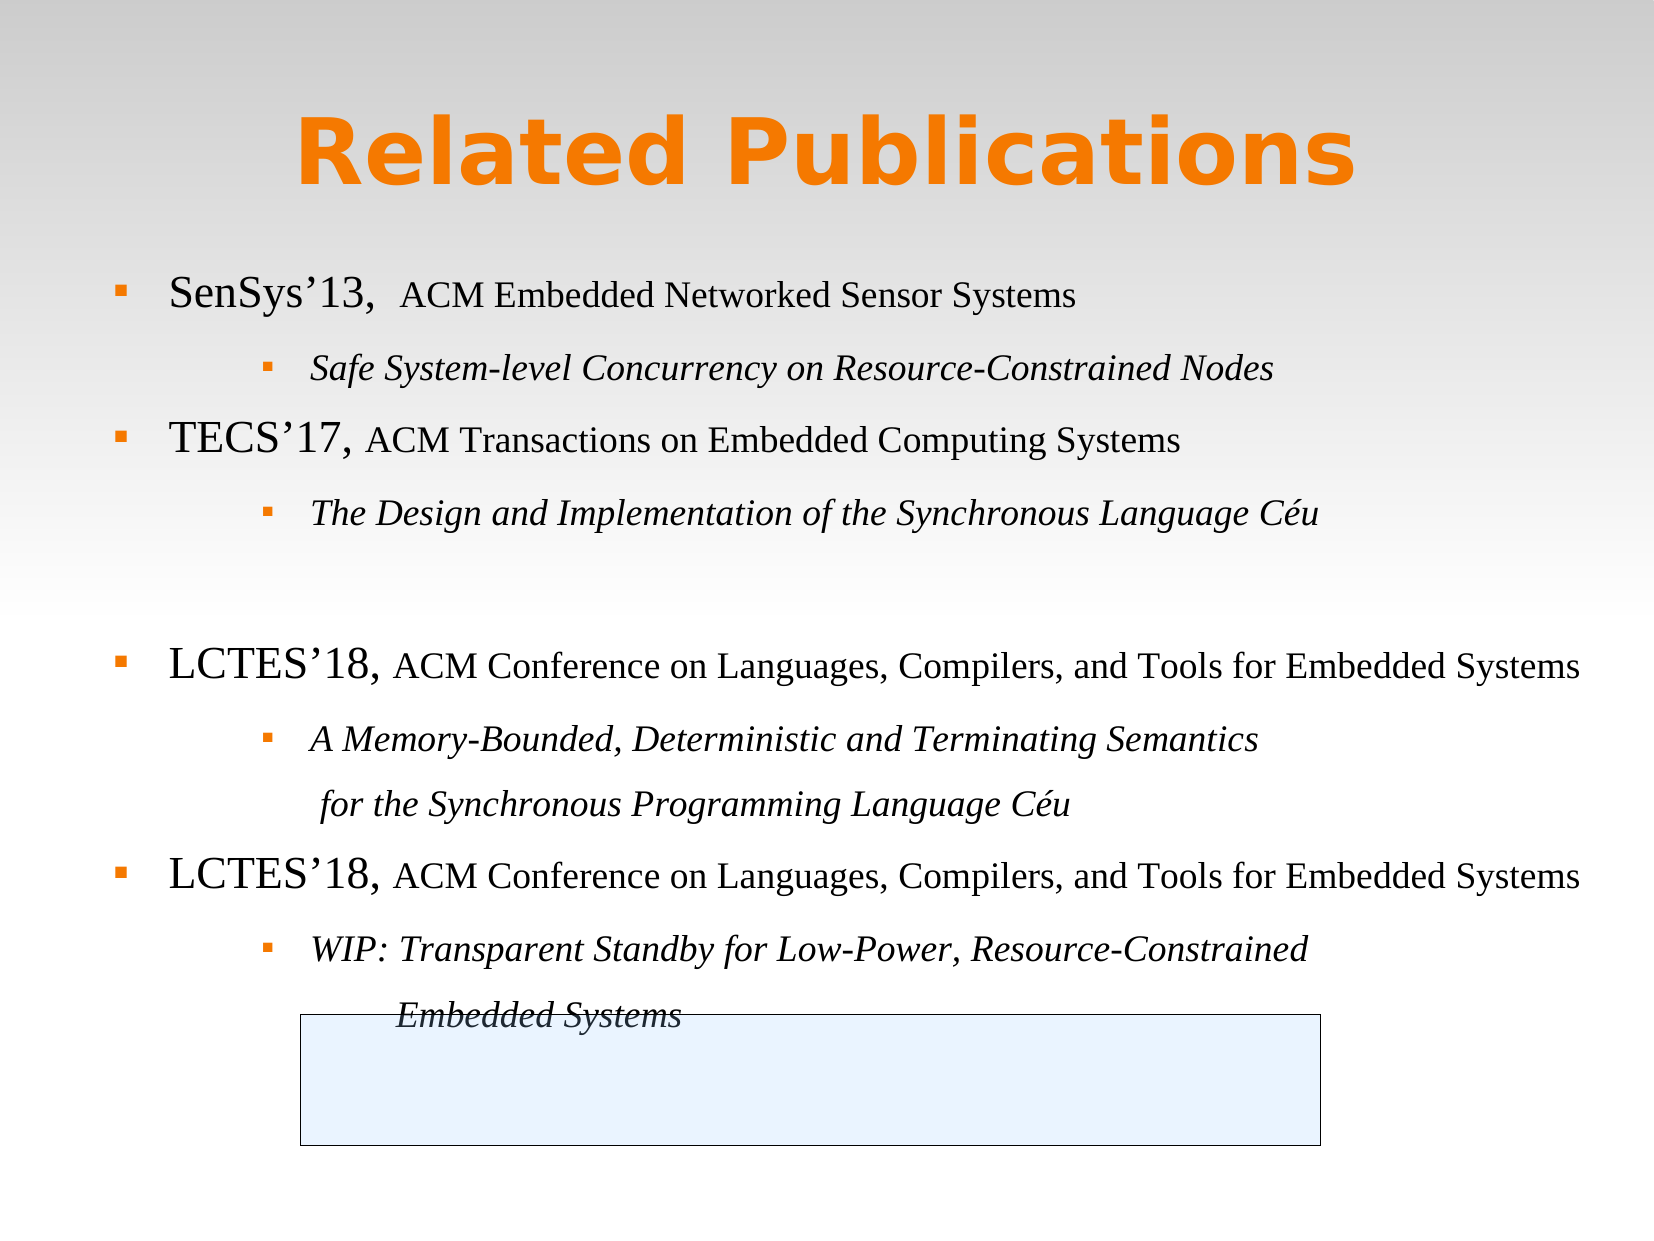

# Related Publications
SenSys’13, ACM Embedded Networked Sensor Systems
Safe System-level Concurrency on Resource-Constrained Nodes
TECS’17, ACM Transactions on Embedded Computing Systems
The Design and Implementation of the Synchronous Language Céu
LCTES’18, ACM Conference on Languages, Compilers, and Tools for Embedded Systems
A Memory-Bounded, Deterministic and Terminating Semantics
 for the Synchronous Programming Language Céu
LCTES’18, ACM Conference on Languages, Compilers, and Tools for Embedded Systems
WIP: Transparent Standby for Low-Power, Resource-Constrained
 Embedded Systems